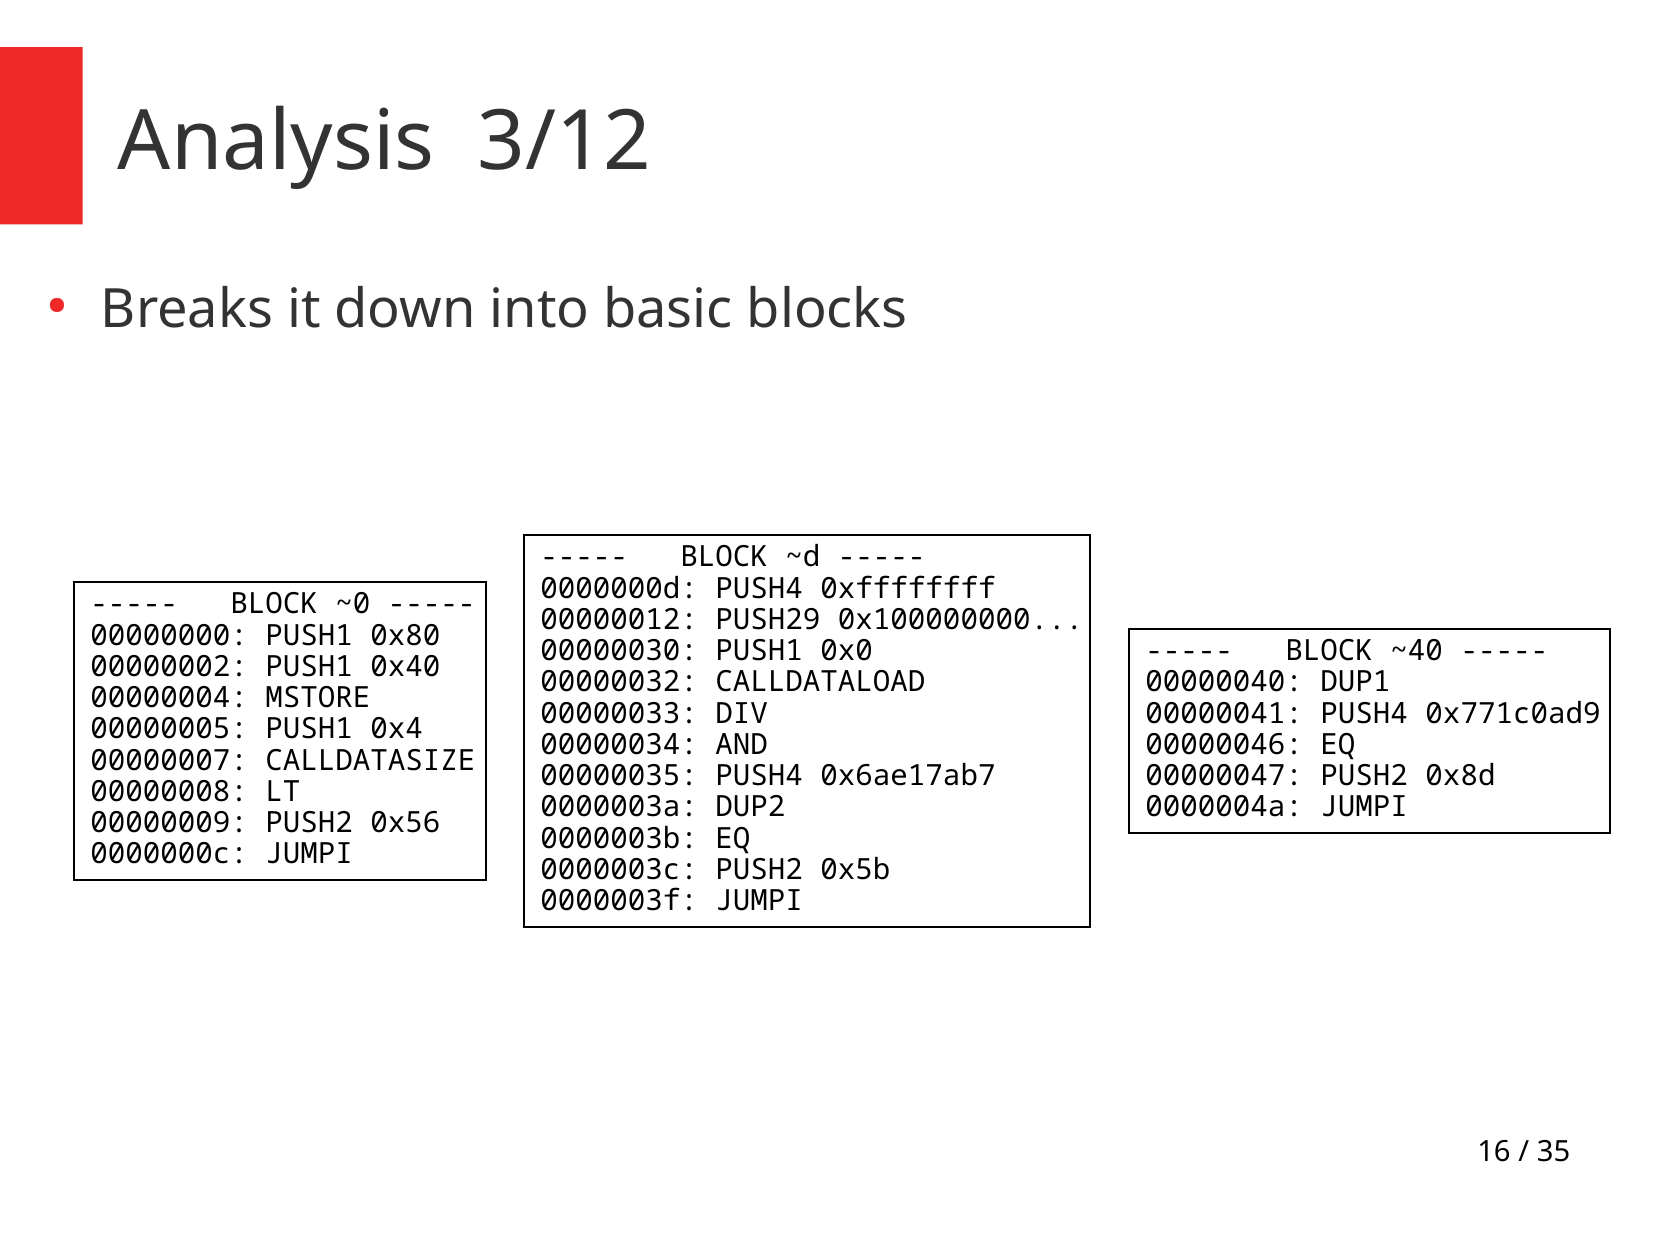

# Analysis 3/12
Breaks it down into basic blocks
16